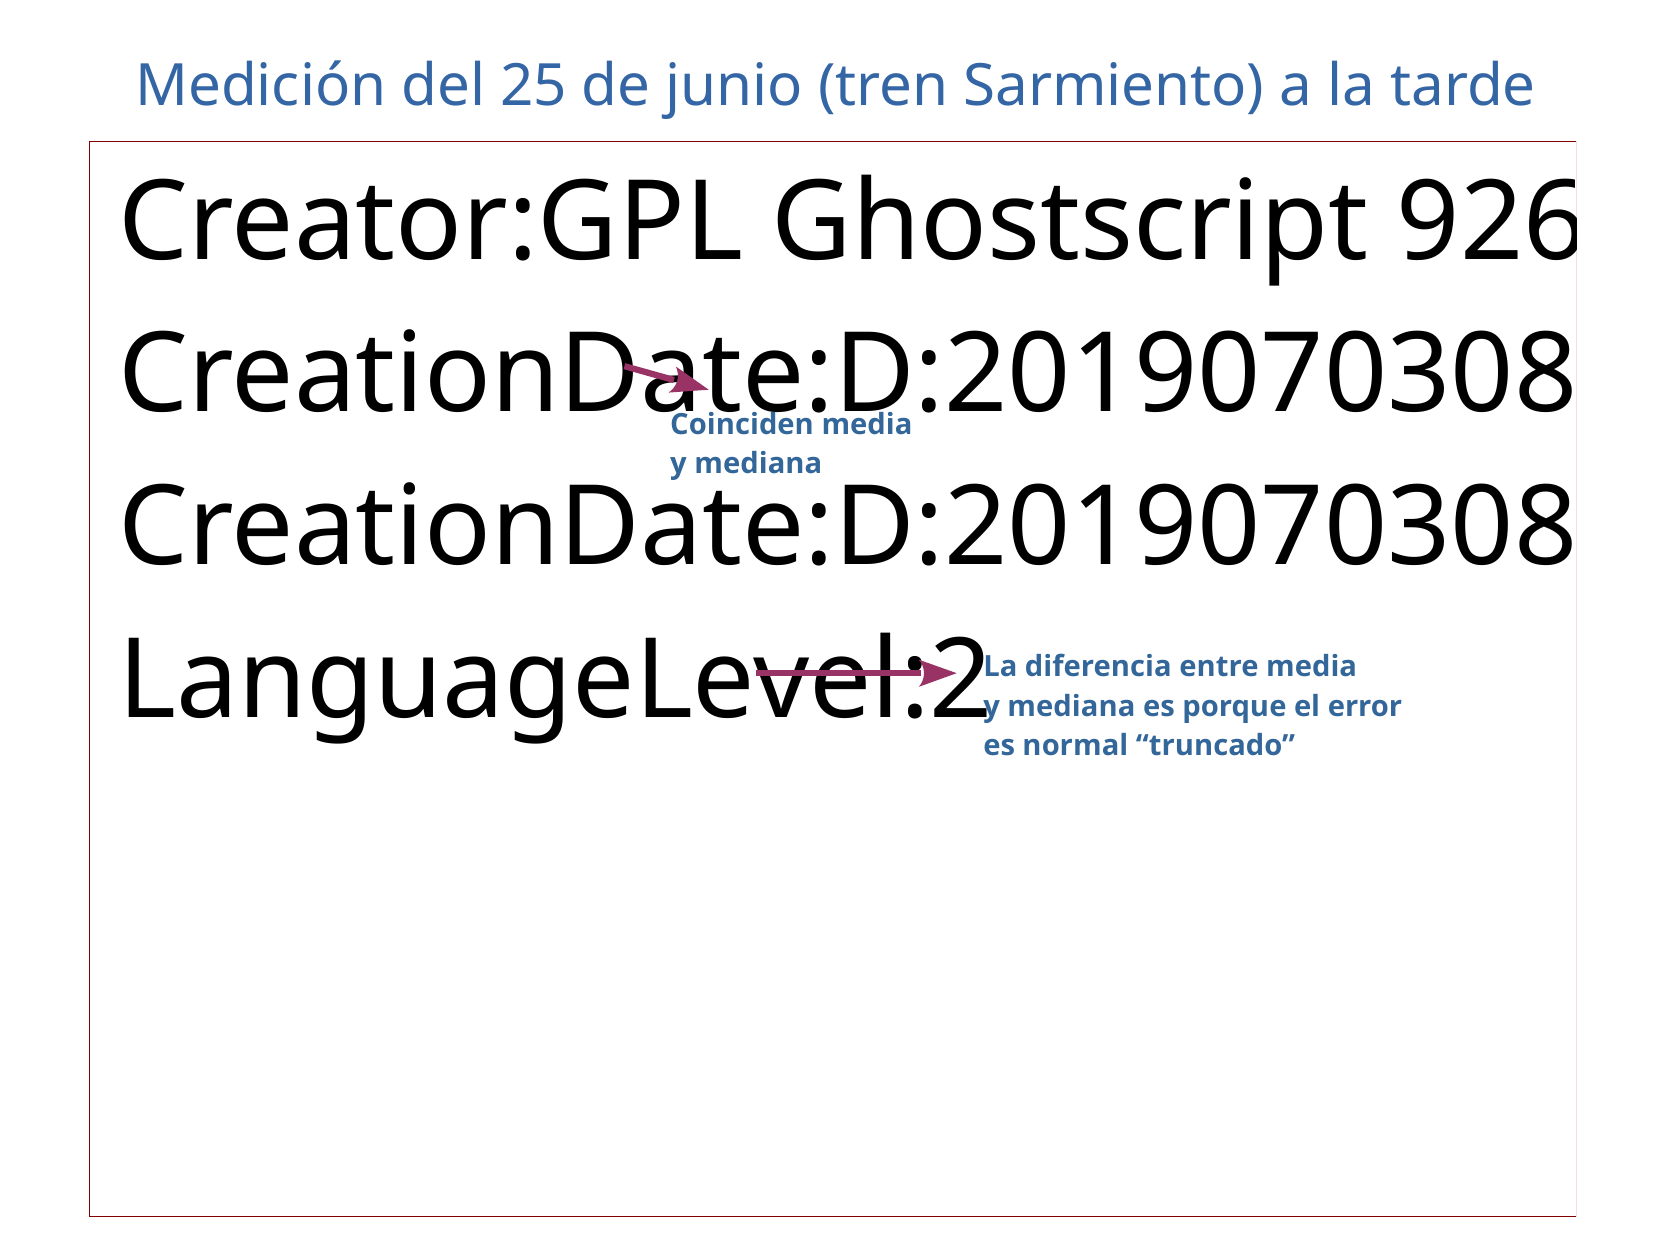

Medición del 25 de junio (tren Sarmiento) a la tarde
Coinciden media
y mediana
La diferencia entre media
y mediana es porque el error
es normal “truncado”